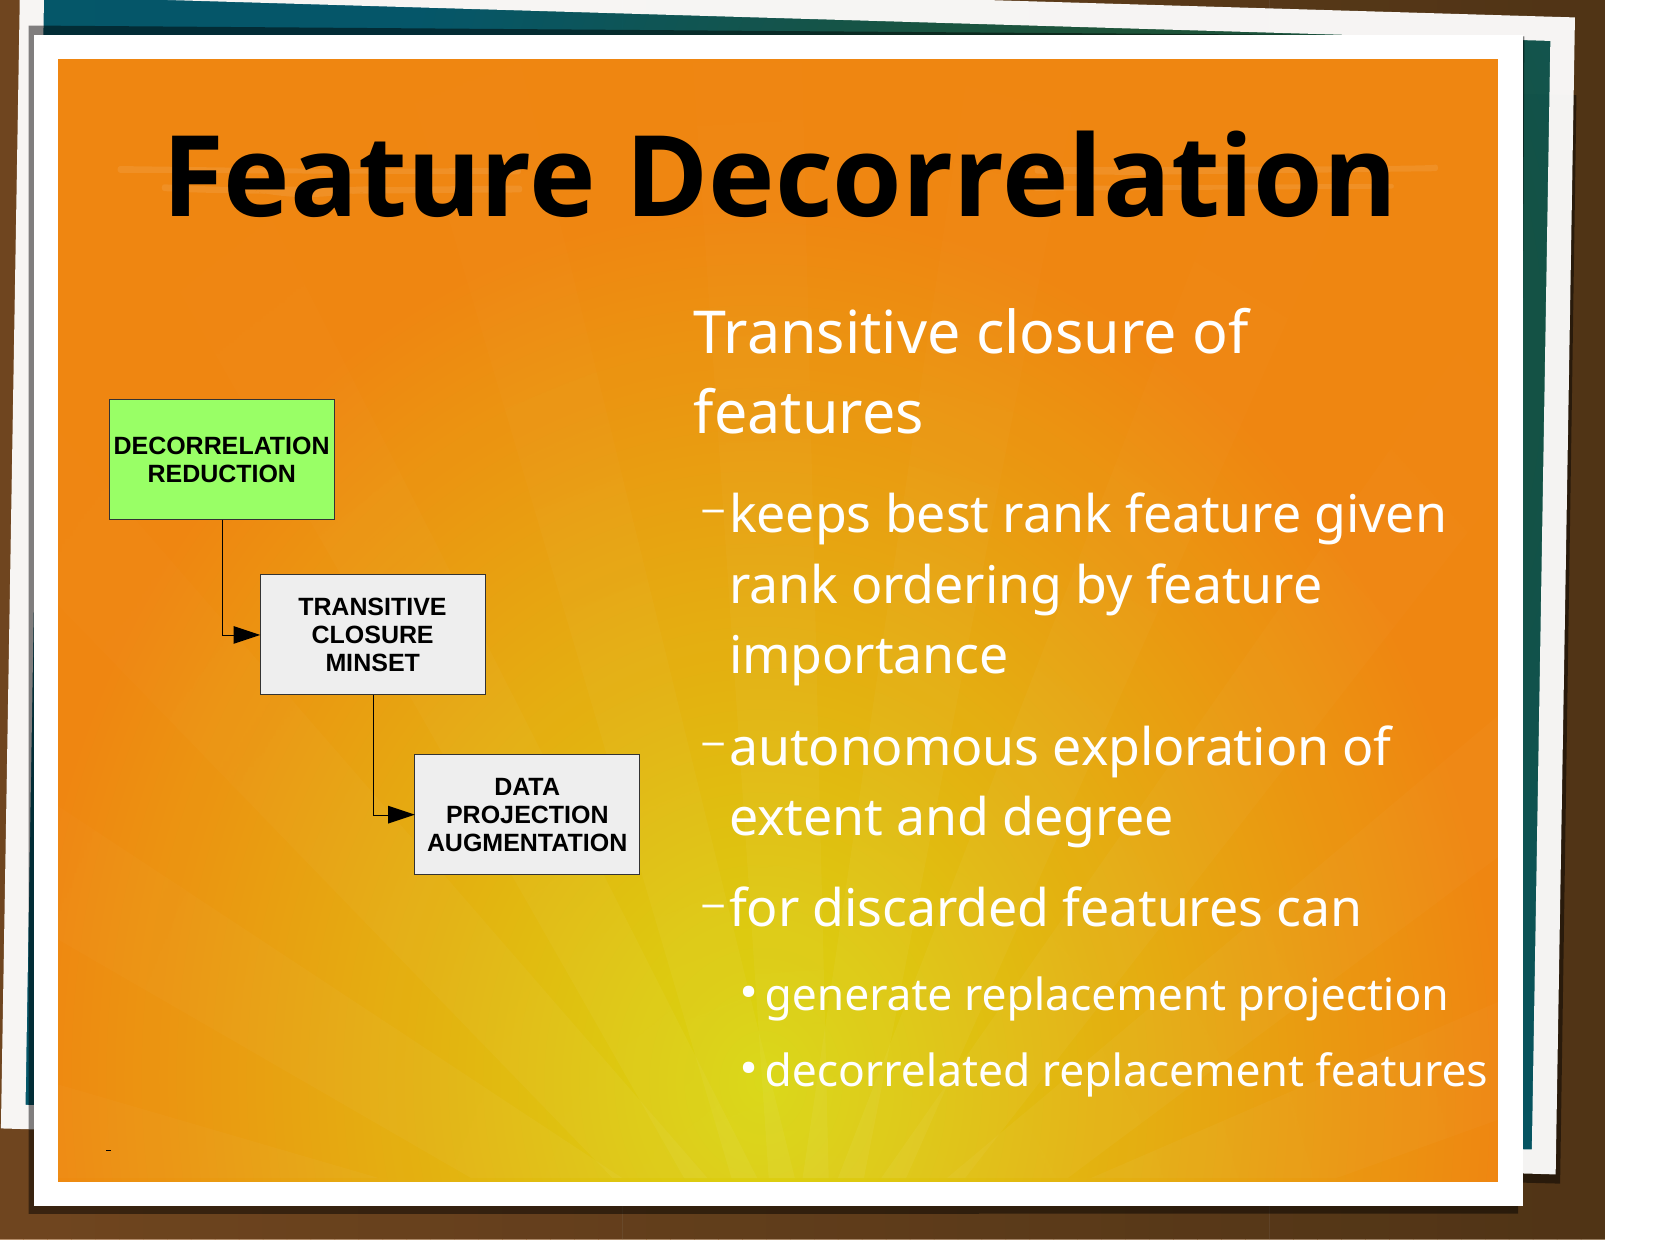

# Feature Decorrelation
Transitive closure of features
keeps best rank feature given rank ordering by feature importance
autonomous exploration of extent and degree
for discarded features can
generate replacement projection
decorrelated replacement features
DECORRELATION
REDUCTION
TRANSITIVE
CLOSURE
MINSET
DATA
PROJECTION
AUGMENTATION